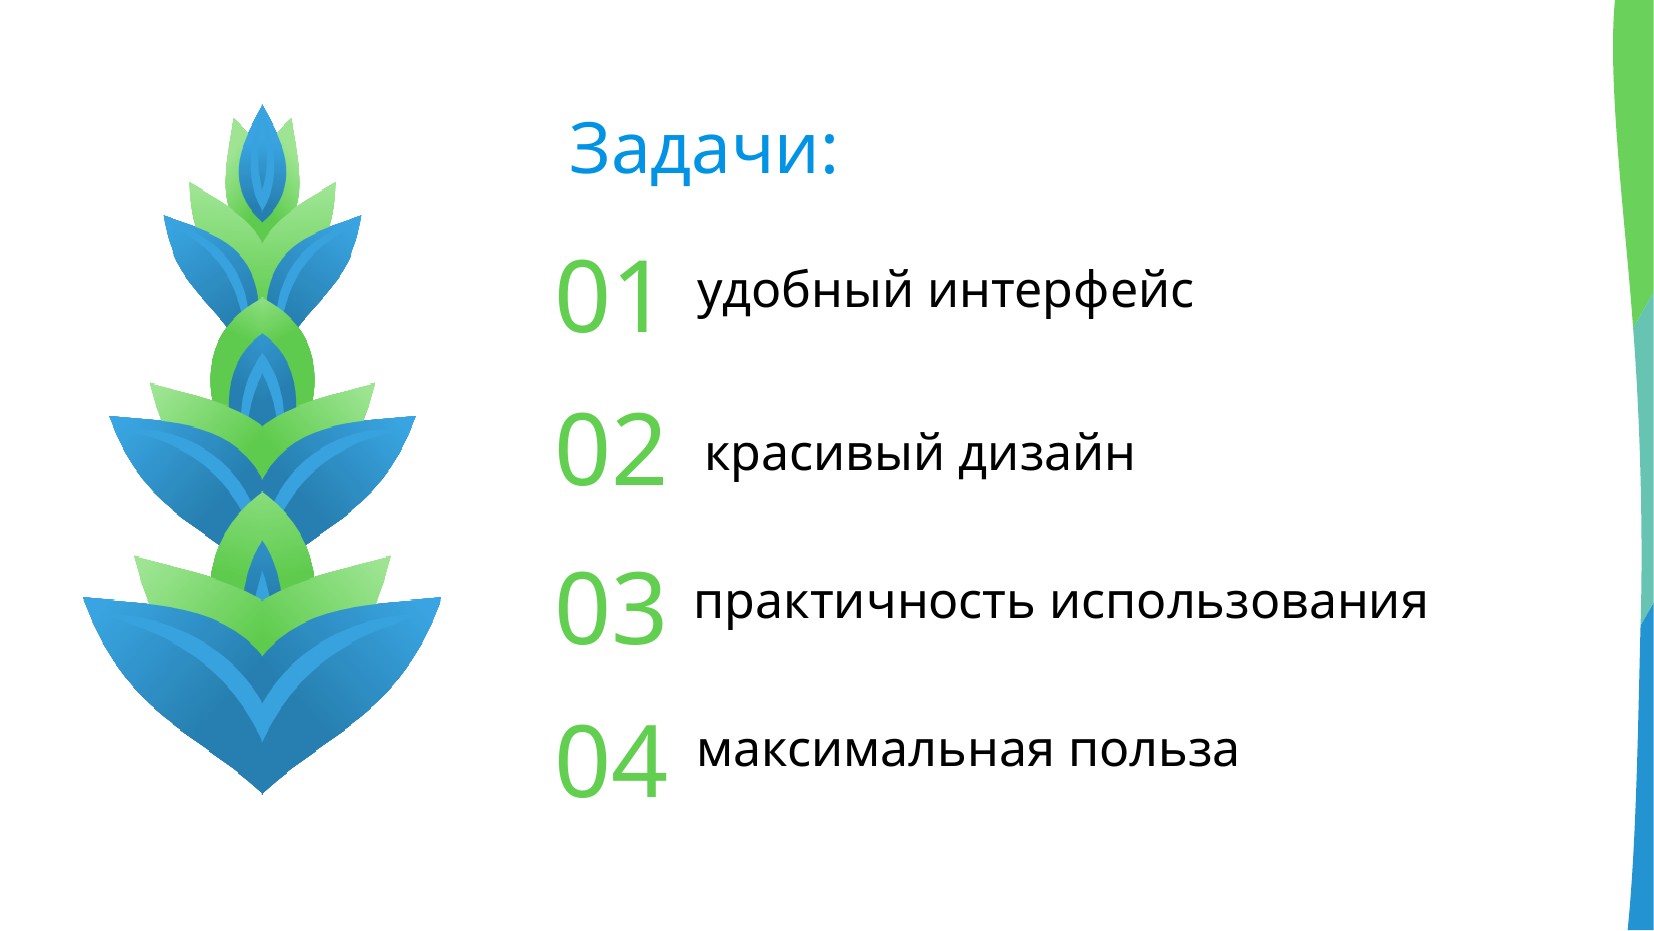

Задачи:
01
удобный интерфейс
02
 красивый дизайн
03
практичность использования
04
максимальная польза